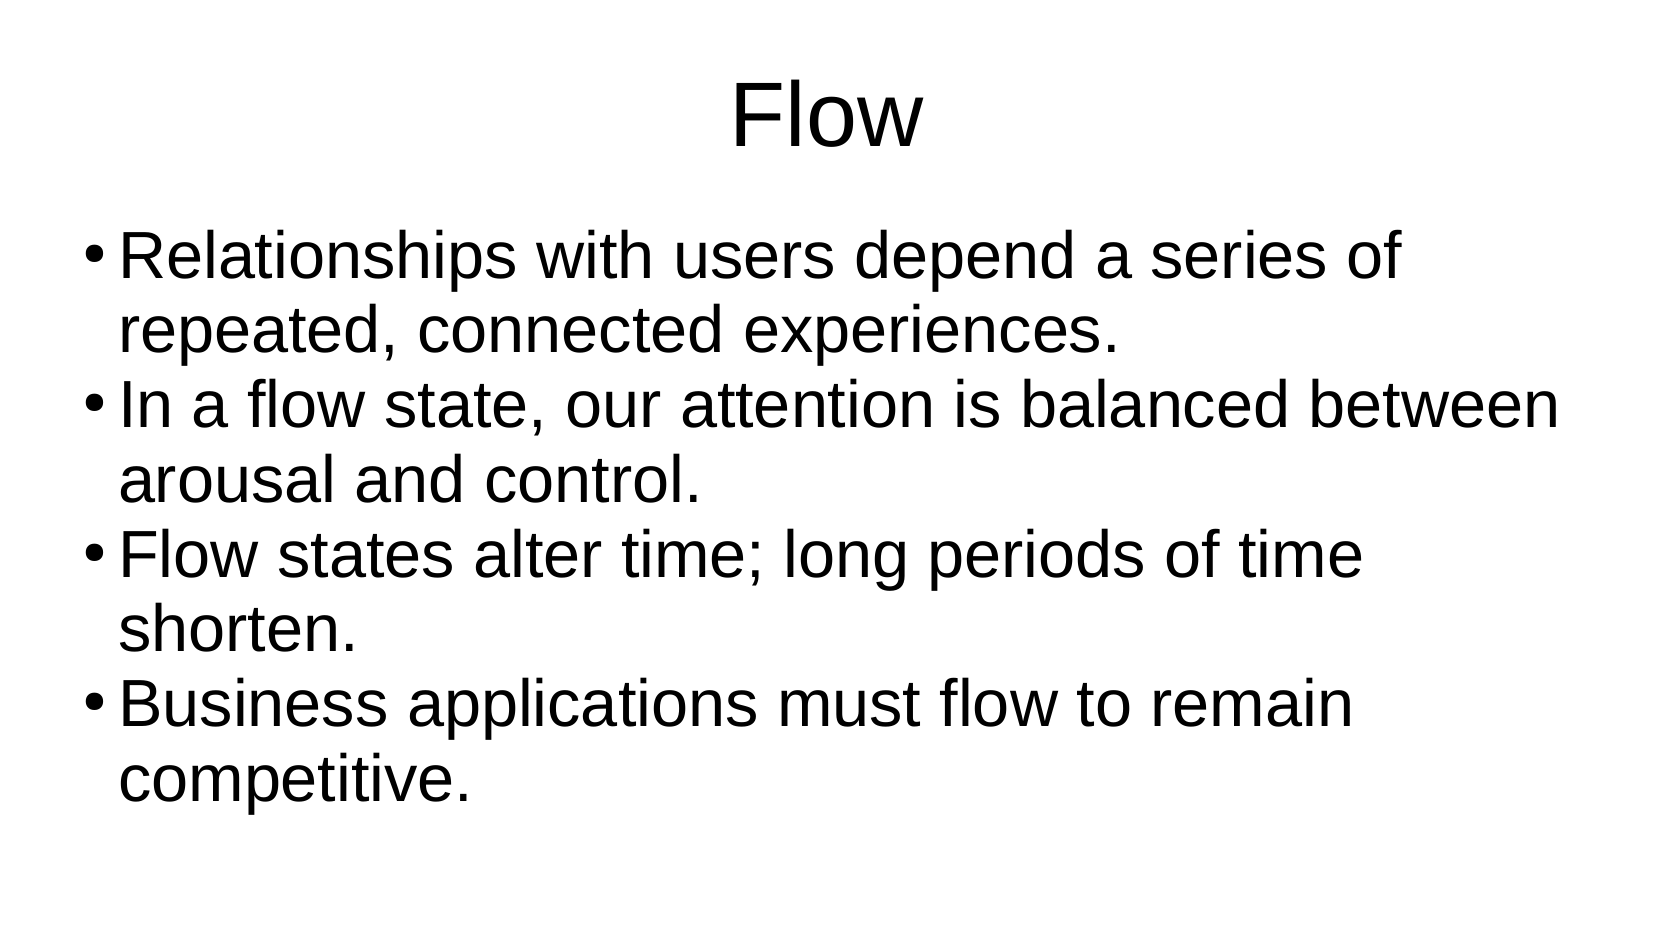

# Flow
Relationships with users depend a series of repeated, connected experiences.
In a flow state, our attention is balanced between arousal and control.
Flow states alter time; long periods of time shorten.
Business applications must flow to remain competitive.